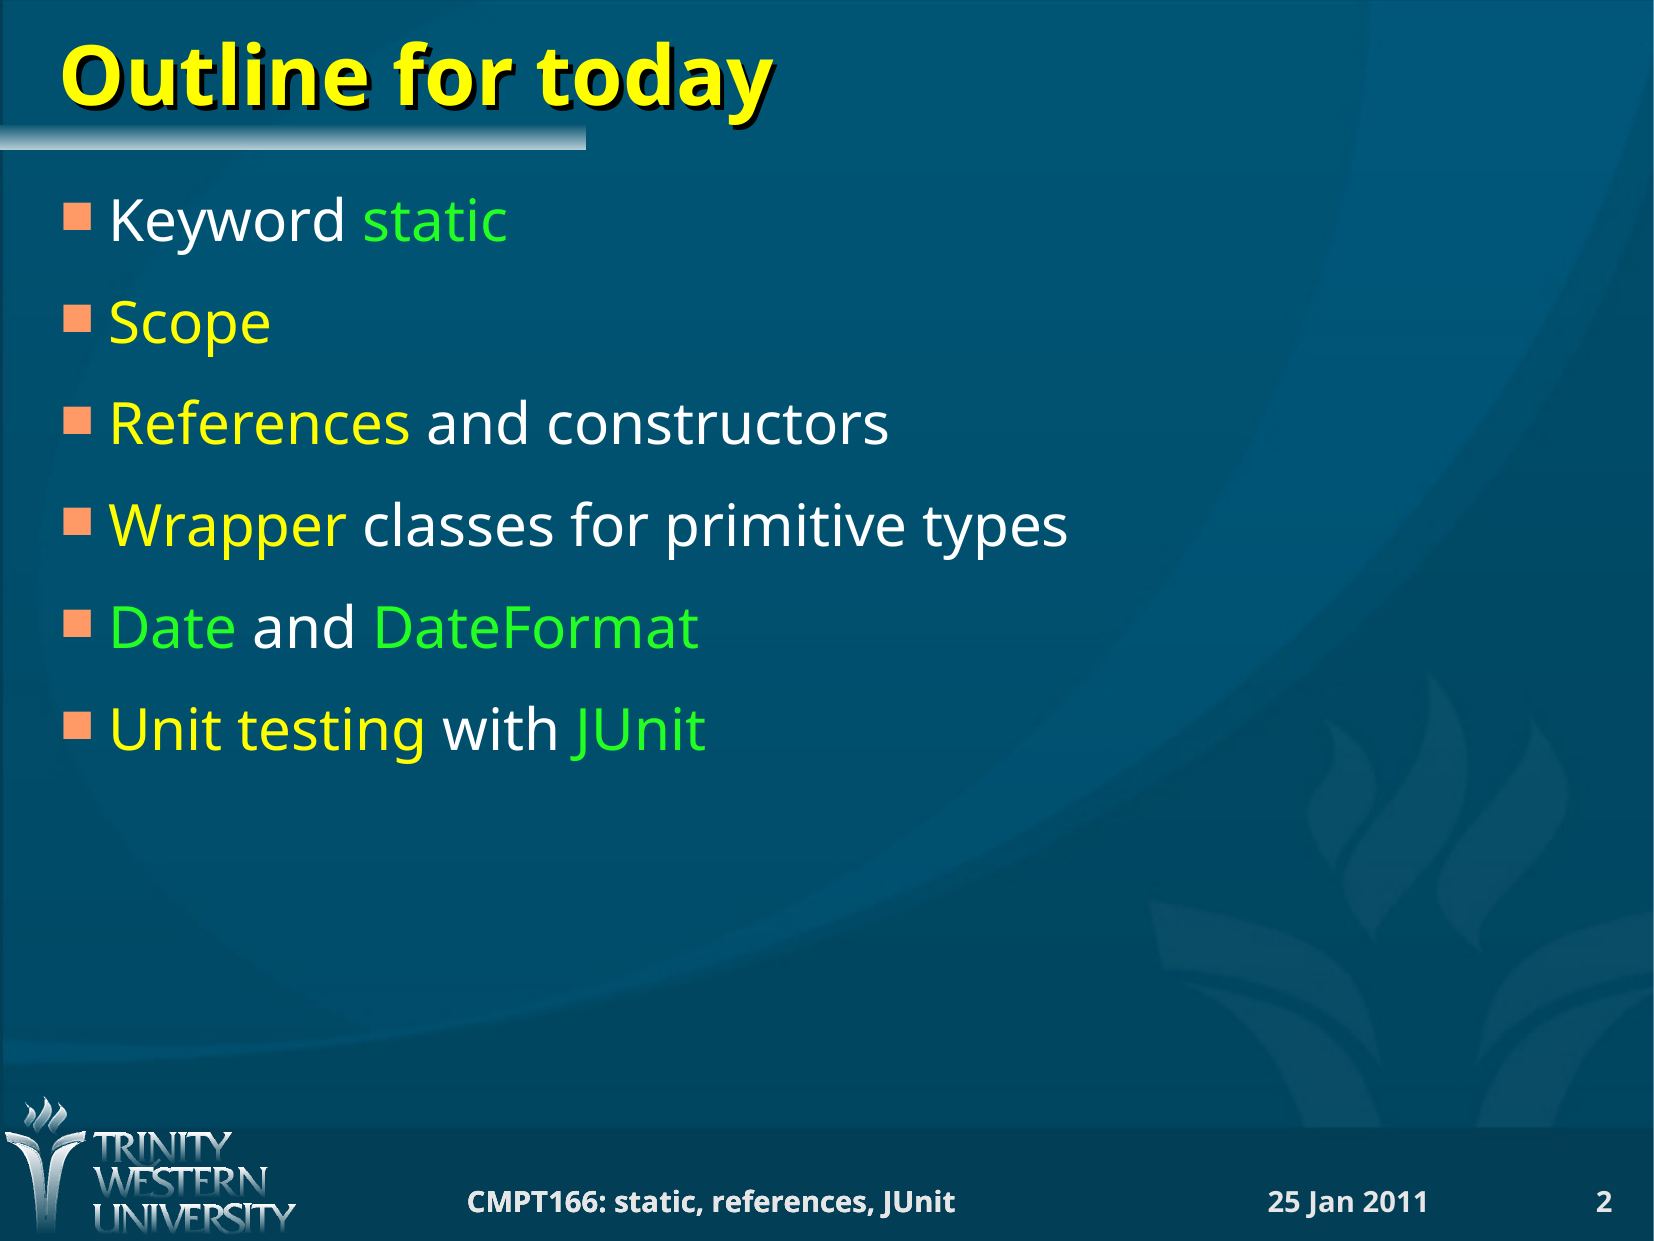

# Outline for today
Keyword static
Scope
References and constructors
Wrapper classes for primitive types
Date and DateFormat
Unit testing with JUnit
CMPT166: static, references, JUnit
25 Jan 2011
2